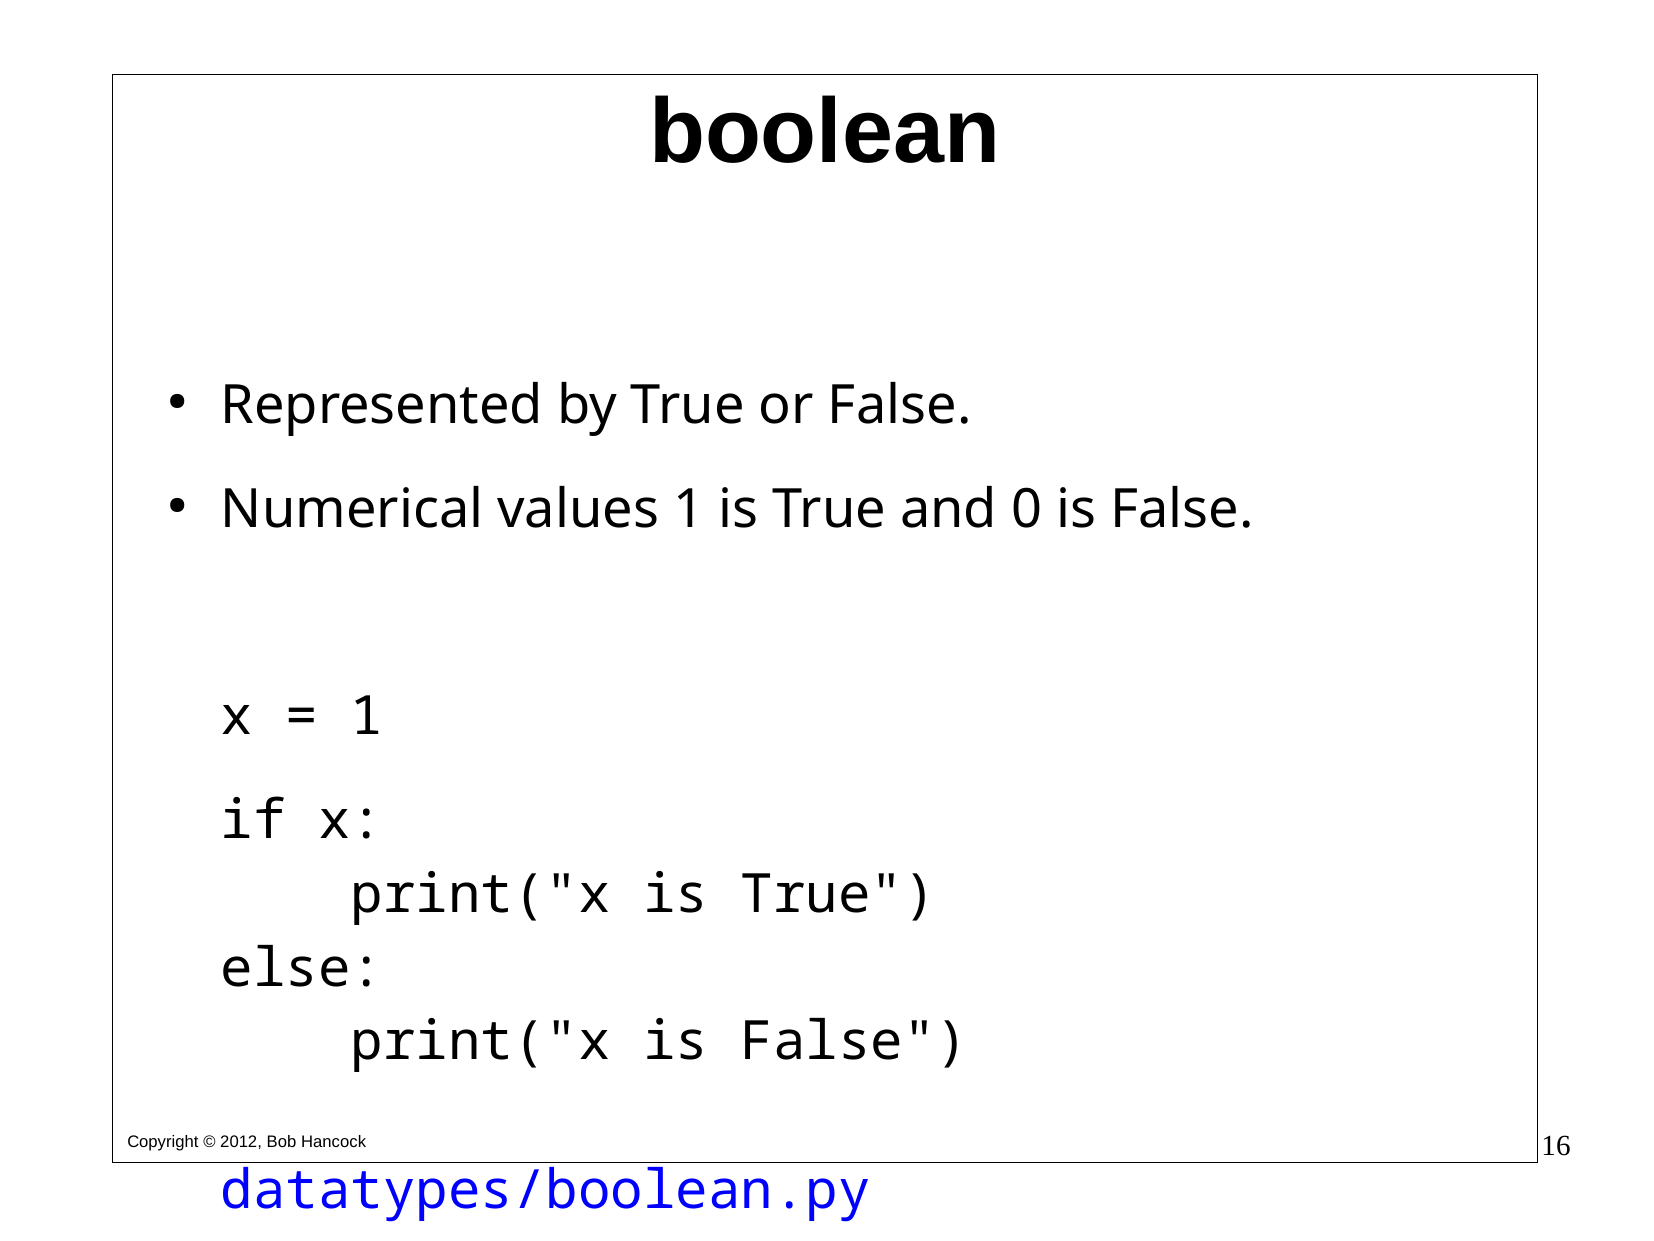

# boolean
Represented by True or False.
Numerical values 1 is True and 0 is False.
x = 1
if x:
 print("x is True")
else:
 print("x is False")
datatypes/boolean.py
Copyright © 2012, Bob Hancock
16